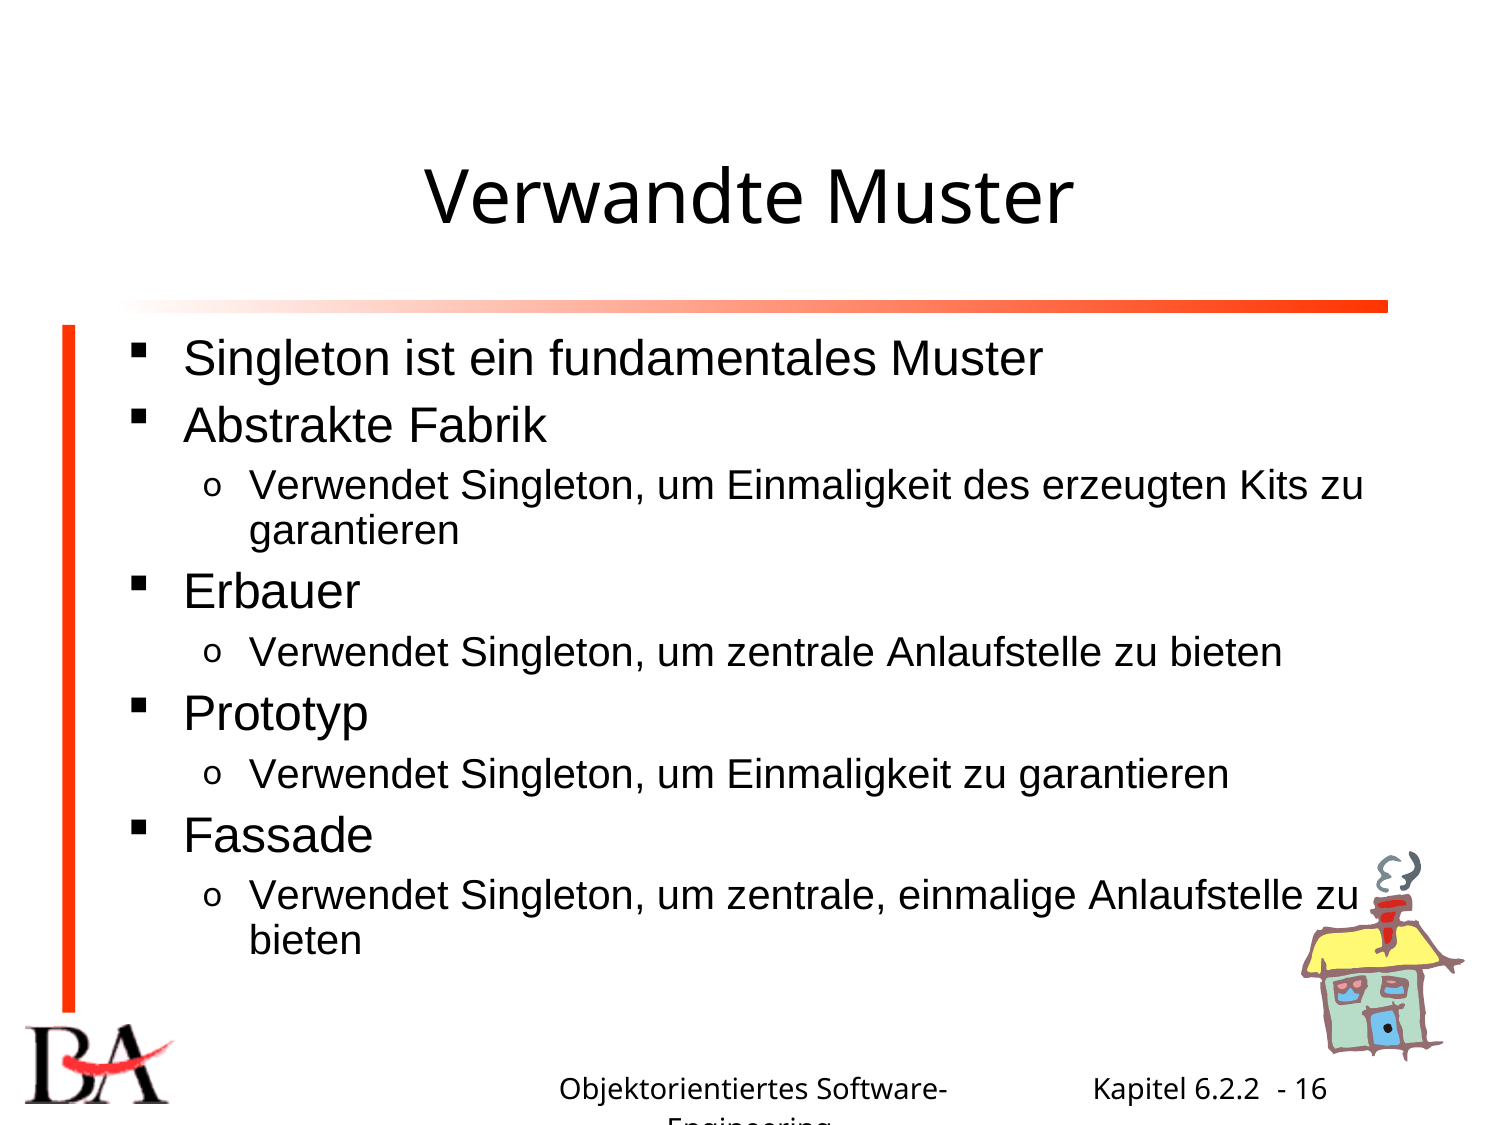

# Verwandte Muster
Singleton ist ein fundamentales Muster
Abstrakte Fabrik
Verwendet Singleton, um Einmaligkeit des erzeugten Kits zu garantieren
Erbauer
Verwendet Singleton, um zentrale Anlaufstelle zu bieten
Prototyp
Verwendet Singleton, um Einmaligkeit zu garantieren
Fassade
Verwendet Singleton, um zentrale, einmalige Anlaufstelle zu bieten
16